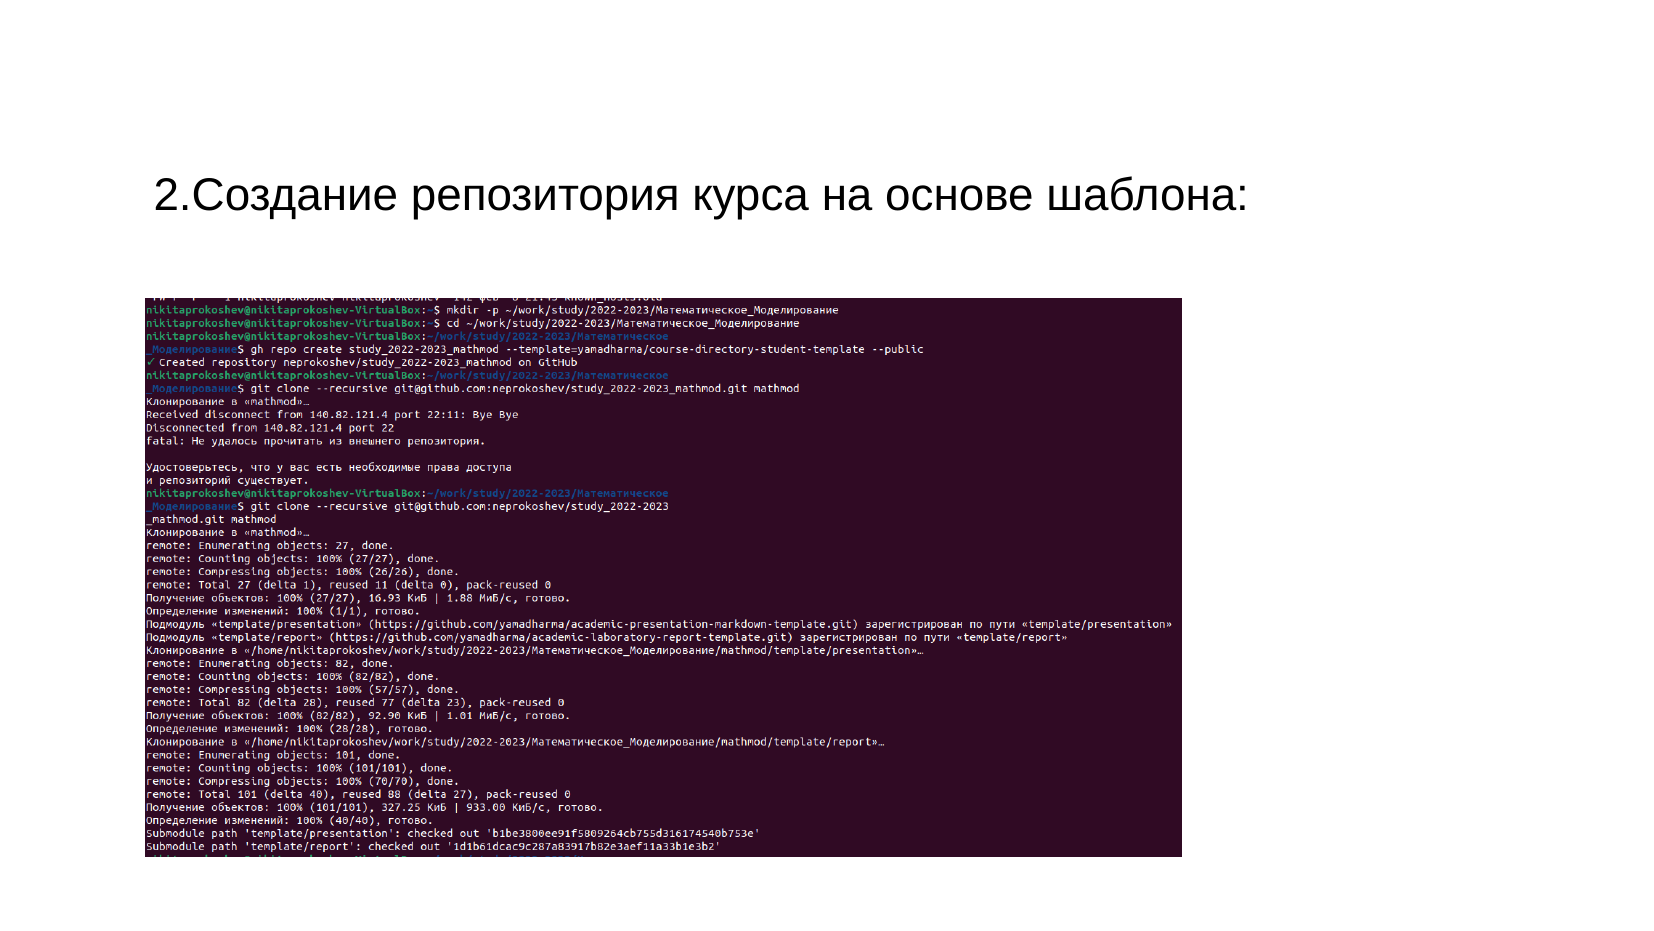

# 2.Создание репозитория курса на основе шаблона: